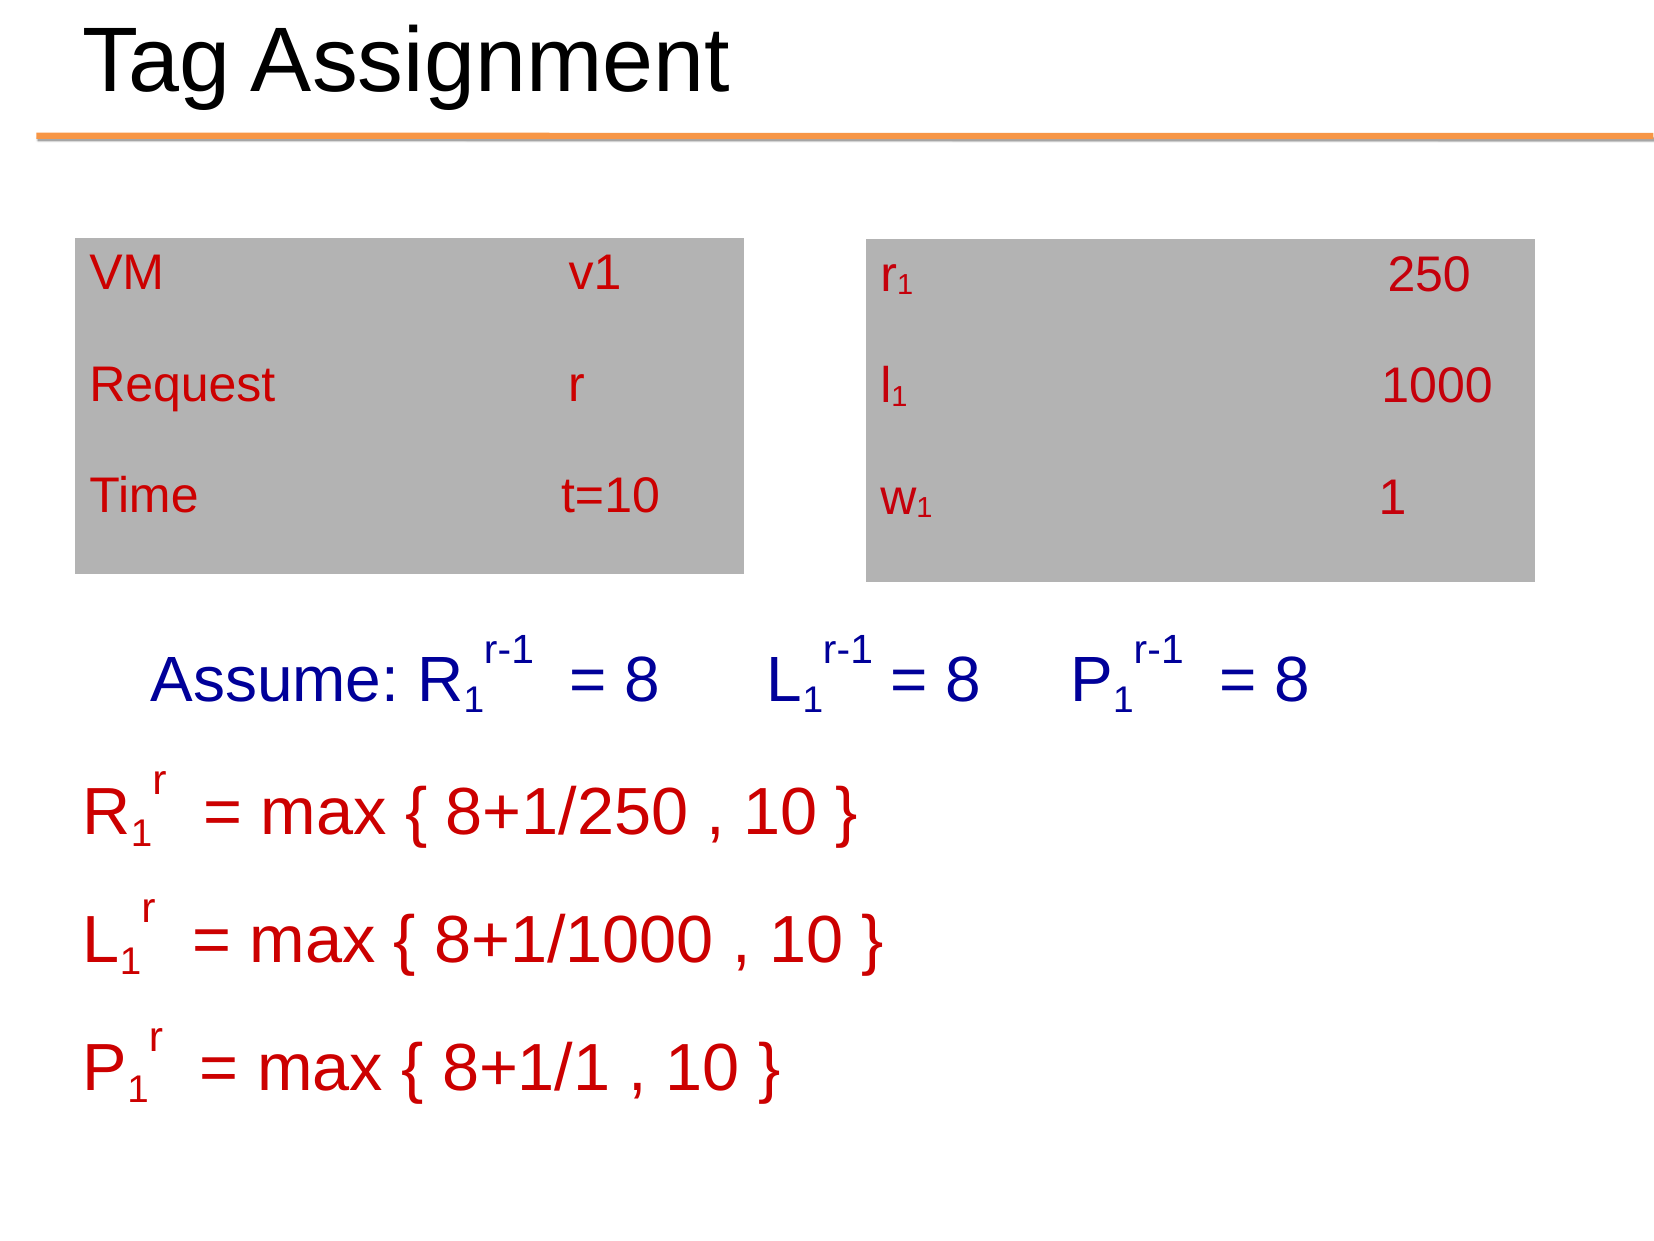

# Tag Assignment
| VM v1 Request r Time t=10 |
| --- |
| r1 250 l1 1000 w1 1 |
| --- |
Assume: R1r-1 = 8 L1r-1 = 8 P1r-1 = 8
R1r = max { 8+1/250 , 10 }
L1r = max { 8+1/1000 , 10 }
P1r = max { 8+1/1 , 10 }